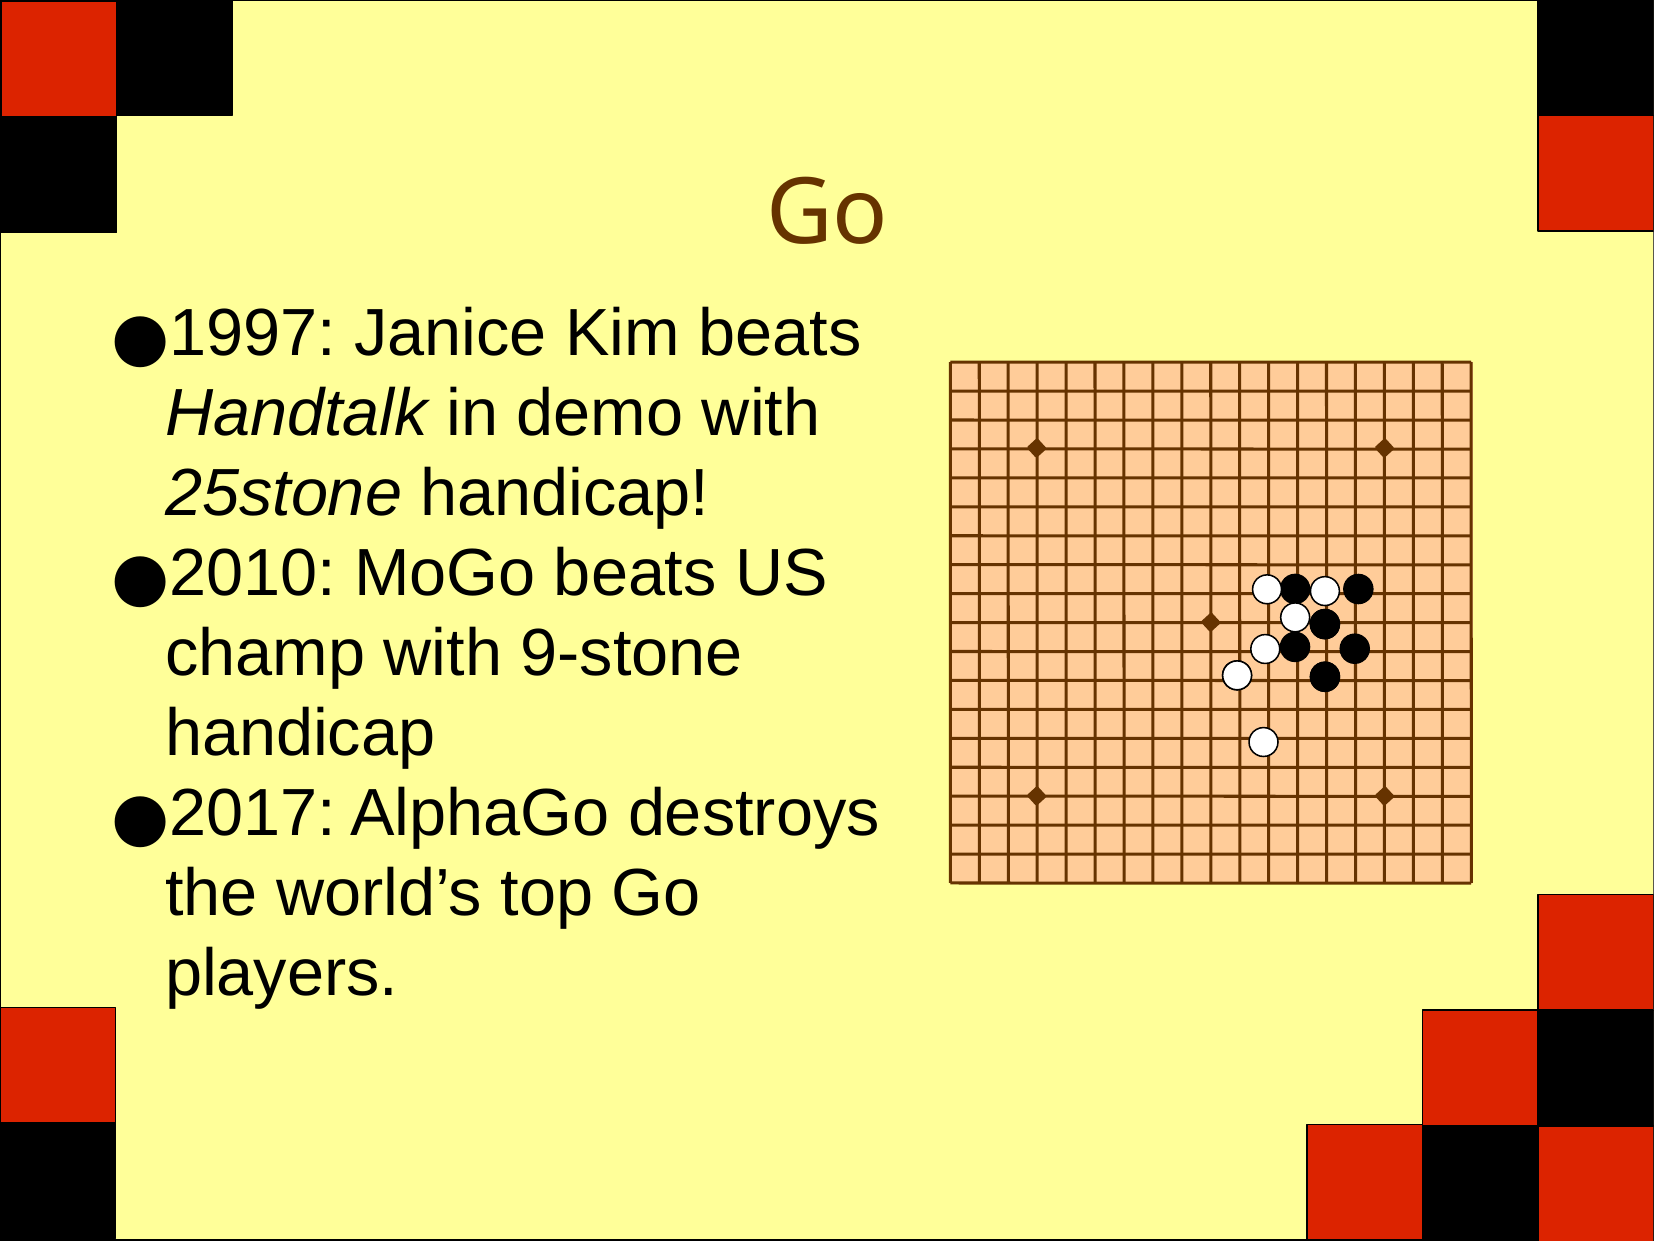

Go
1997: Janice Kim beats Handtalk in demo with 25­stone handicap!
2010: MoGo beats US champ with 9-stone handicap
2017: AlphaGo destroys the world’s top Go players.